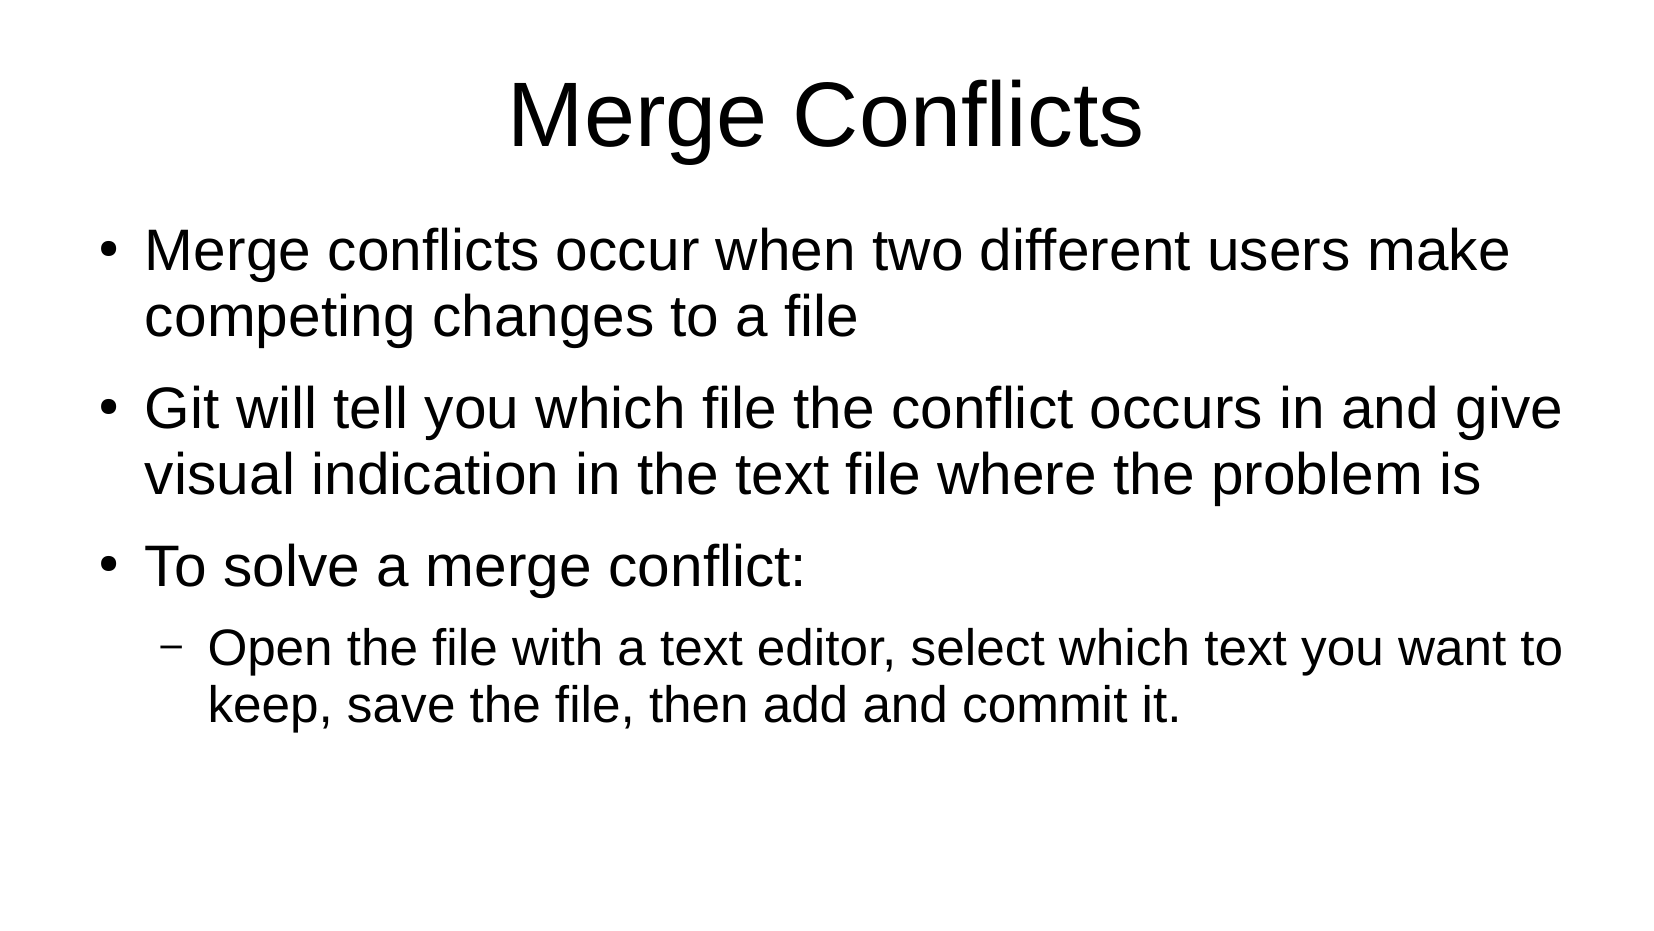

# Merge Conflicts
Merge conflicts occur when two different users make competing changes to a file
Git will tell you which file the conflict occurs in and give visual indication in the text file where the problem is
To solve a merge conflict:
Open the file with a text editor, select which text you want to keep, save the file, then add and commit it.